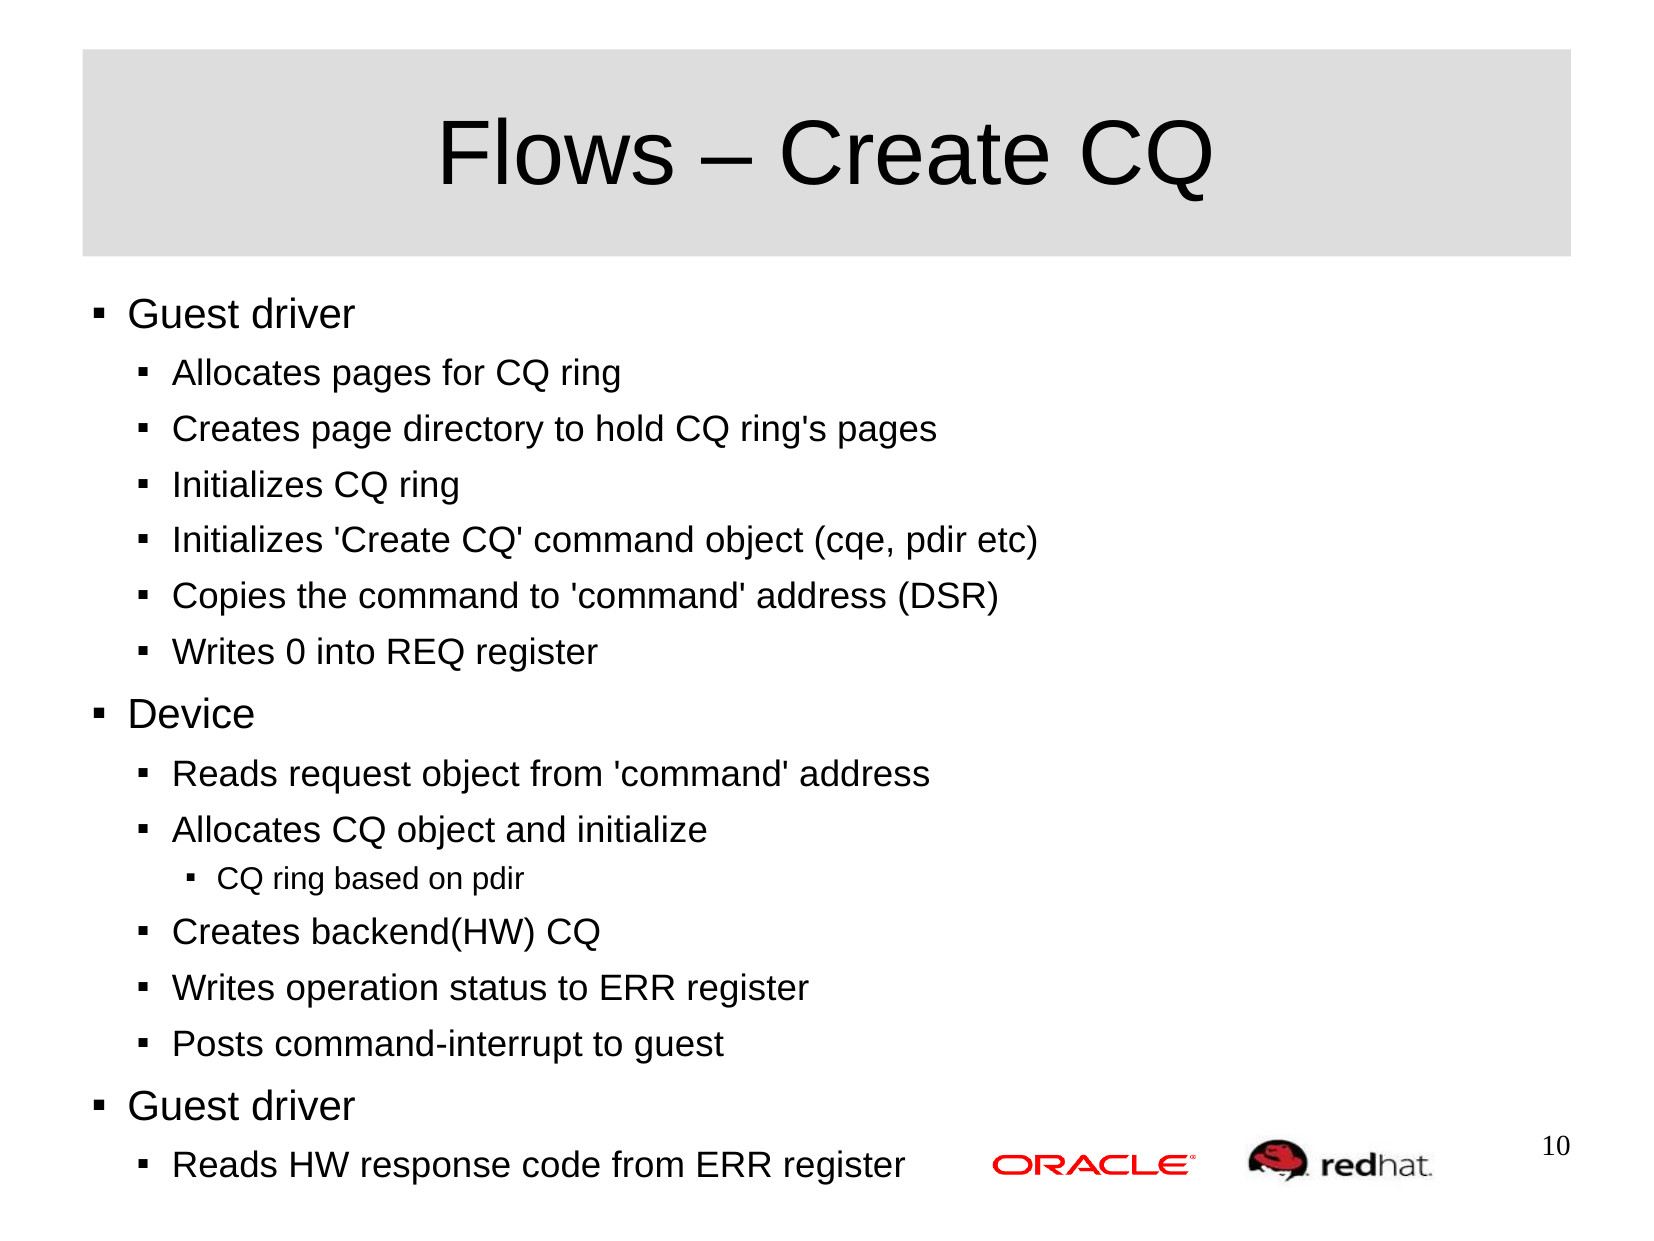

# Flows – Create CQ
Guest driver
Allocates pages for CQ ring
Creates page directory to hold CQ ring's pages
Initializes CQ ring
Initializes 'Create CQ' command object (cqe, pdir etc)
Copies the command to 'command' address (DSR)
Writes 0 into REQ register
Device
Reads request object from 'command' address
Allocates CQ object and initialize
CQ ring based on pdir
Creates backend(HW) CQ
Writes operation status to ERR register
Posts command-interrupt to guest
Guest driver
Reads HW response code from ERR register
10